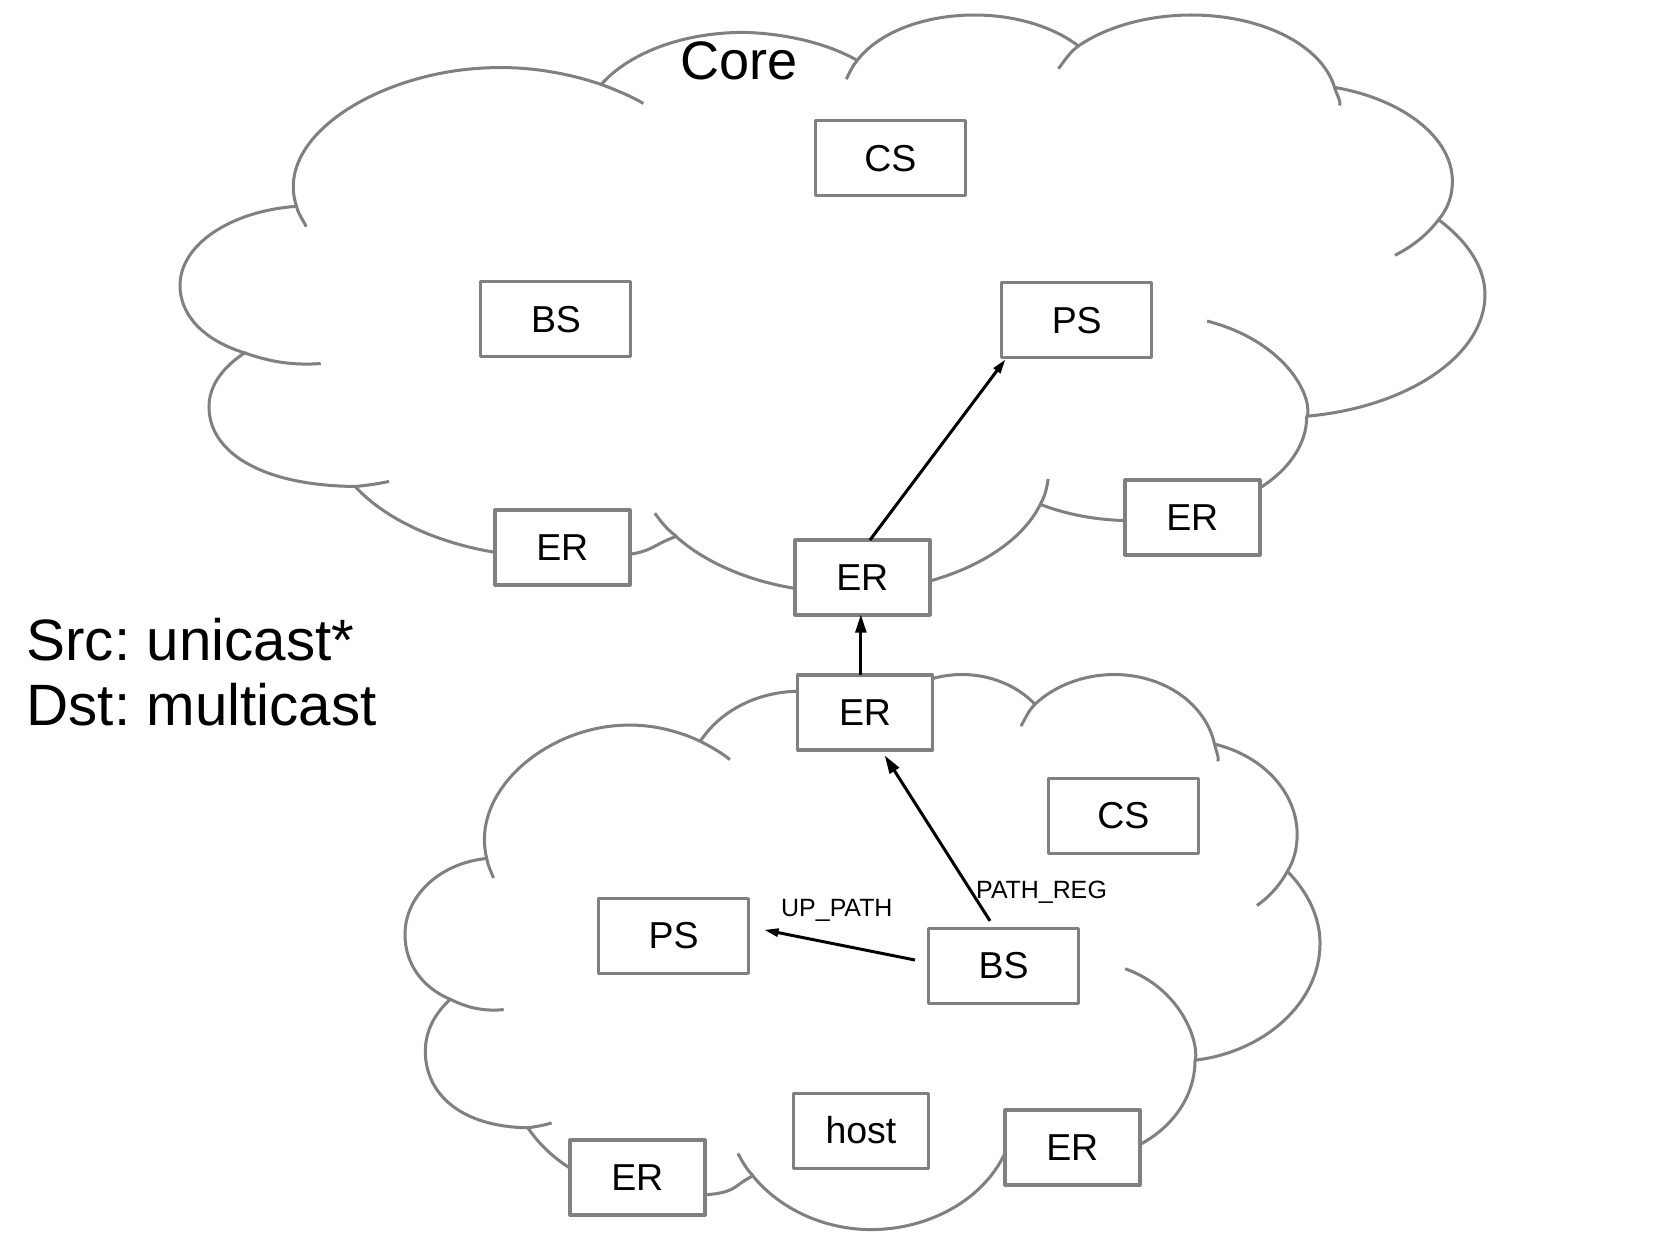

Core
CS
BS
PS
ER
ER
ER
Src: unicast*
Dst: multicast
ER
CS
PATH_REG
UP_PATH
PS
BS
host
ER
ER